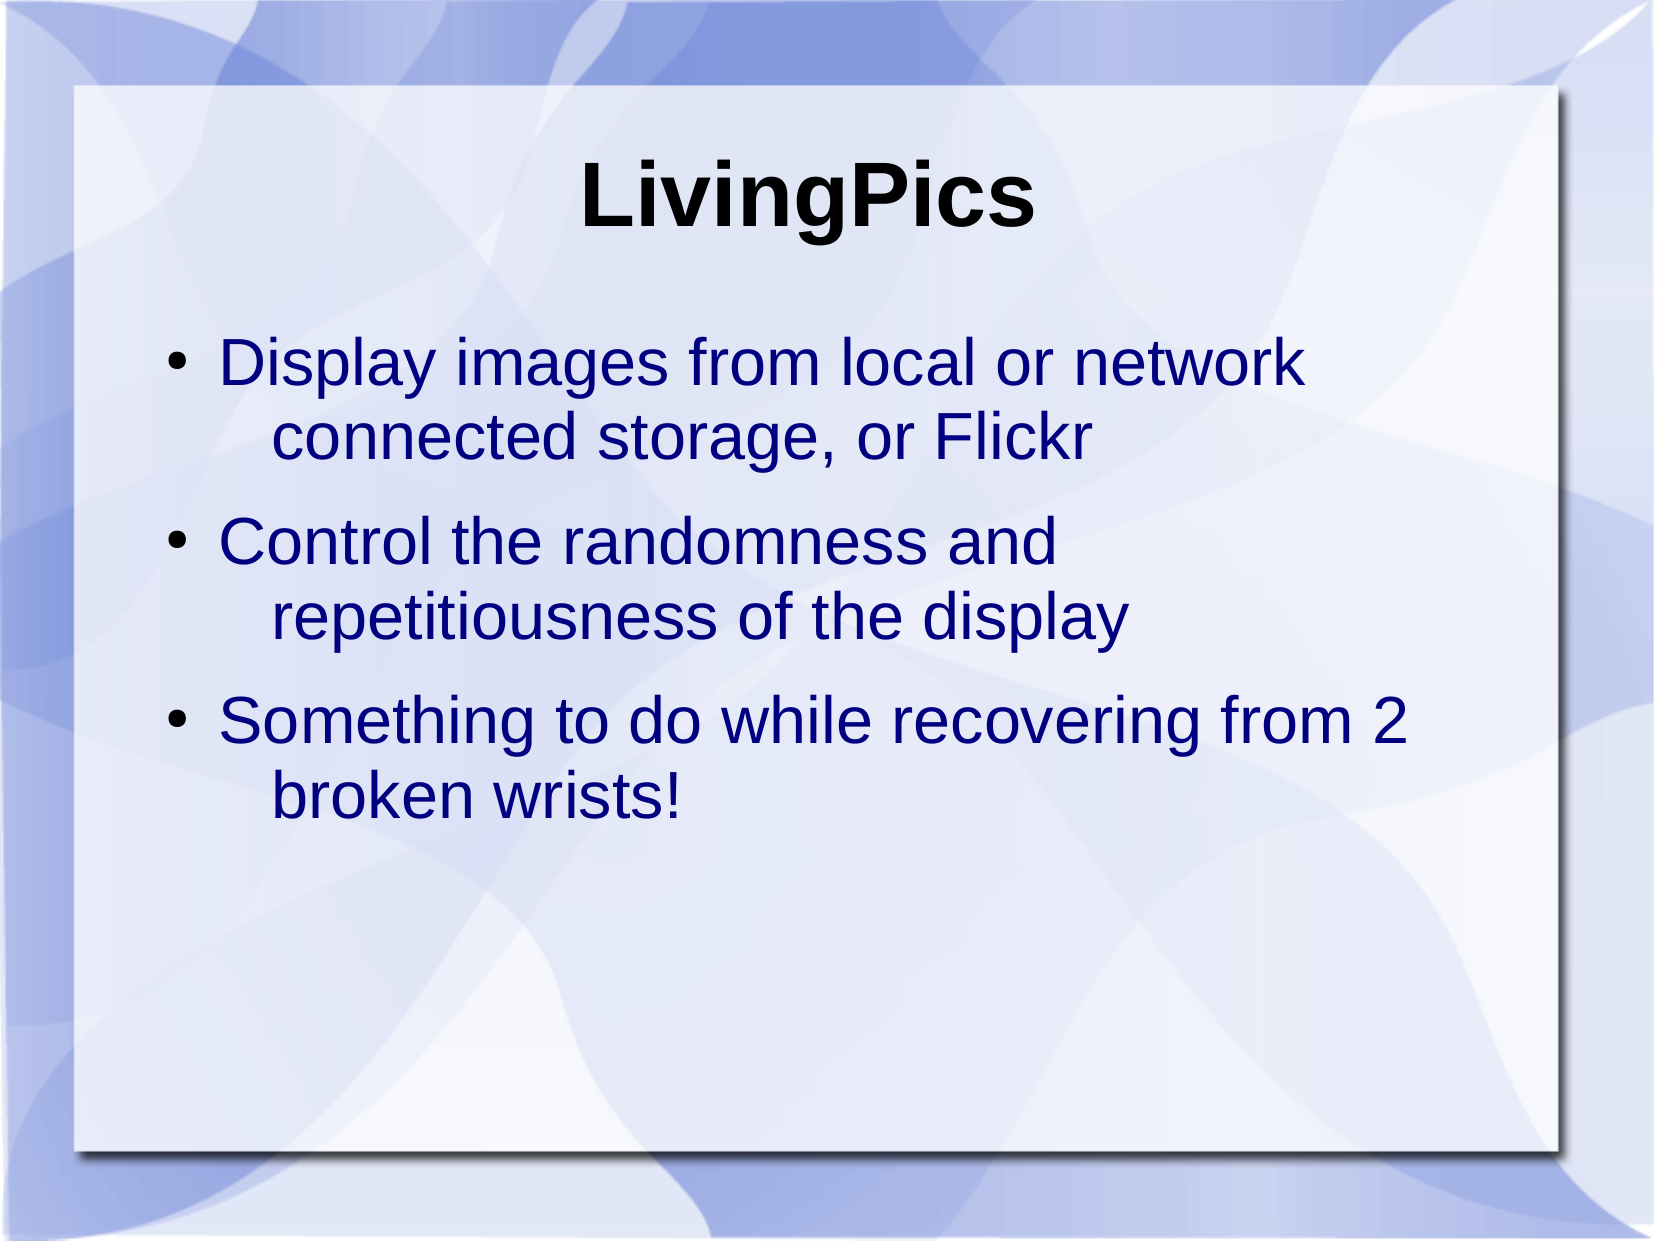

# LivingPics
Display images from local or network connected storage, or Flickr
Control the randomness and repetitiousness of the display
Something to do while recovering from 2 broken wrists!